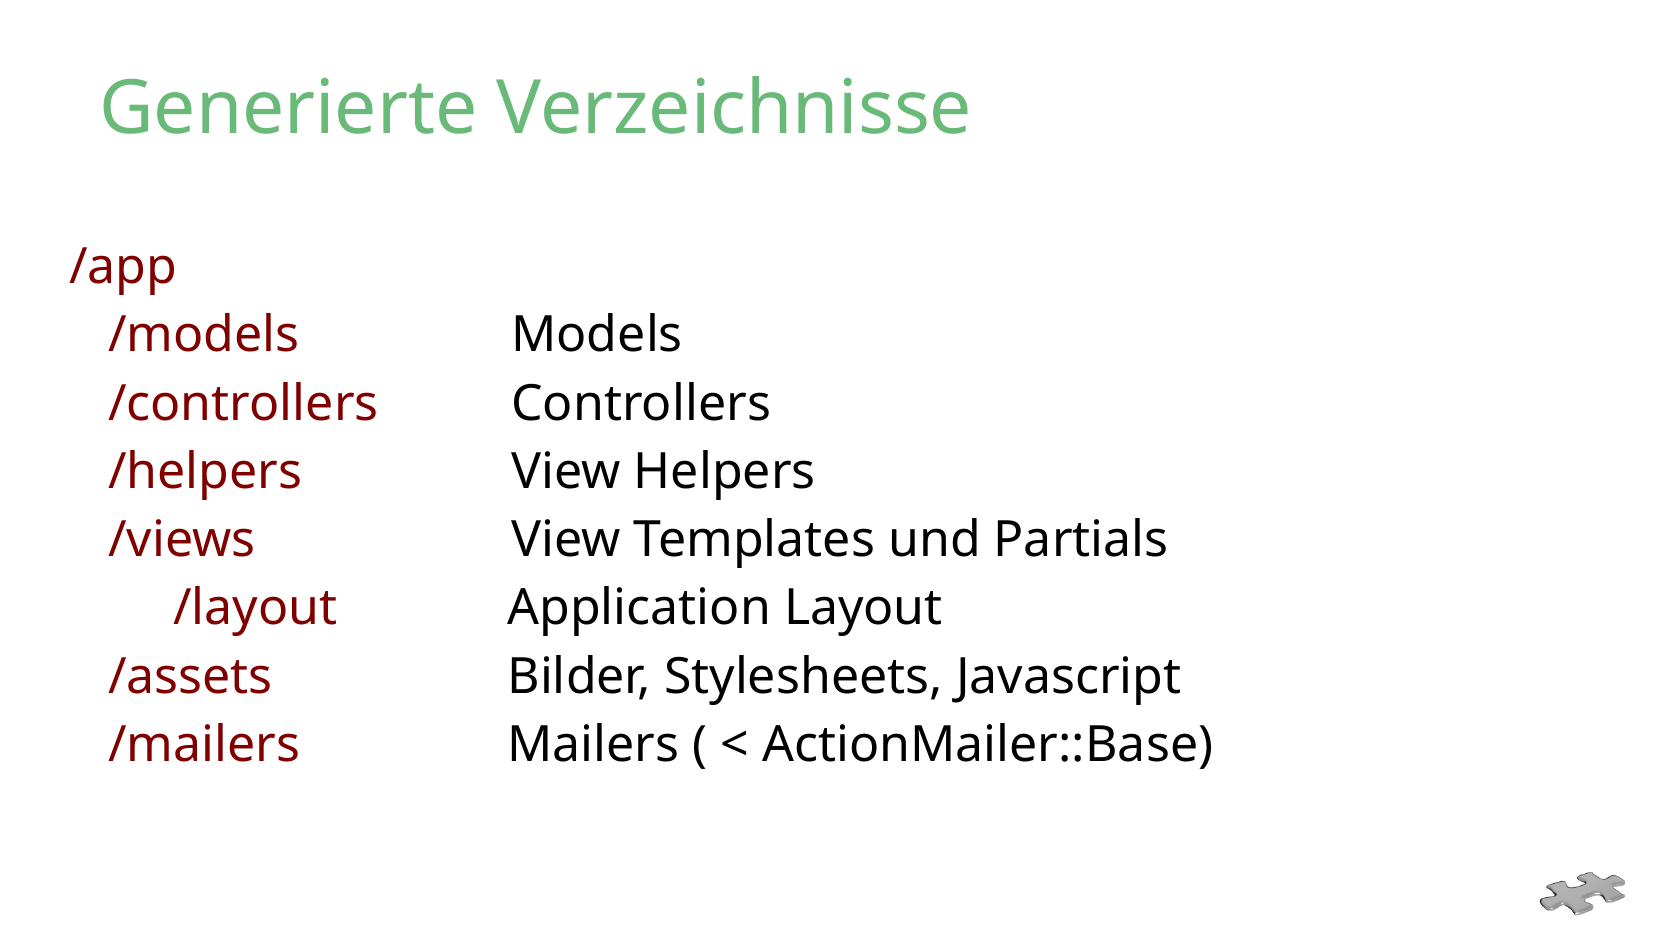

# Generierte Verzeichnisse
/app
 /models	Models
 /controllers	Controllers
 /helpers	View Helpers
 /views	View Templates und Partials
 /layout	Application Layout
 /assets	Bilder, Stylesheets, Javascript
 /mailers	Mailers ( < ActionMailer::Base)